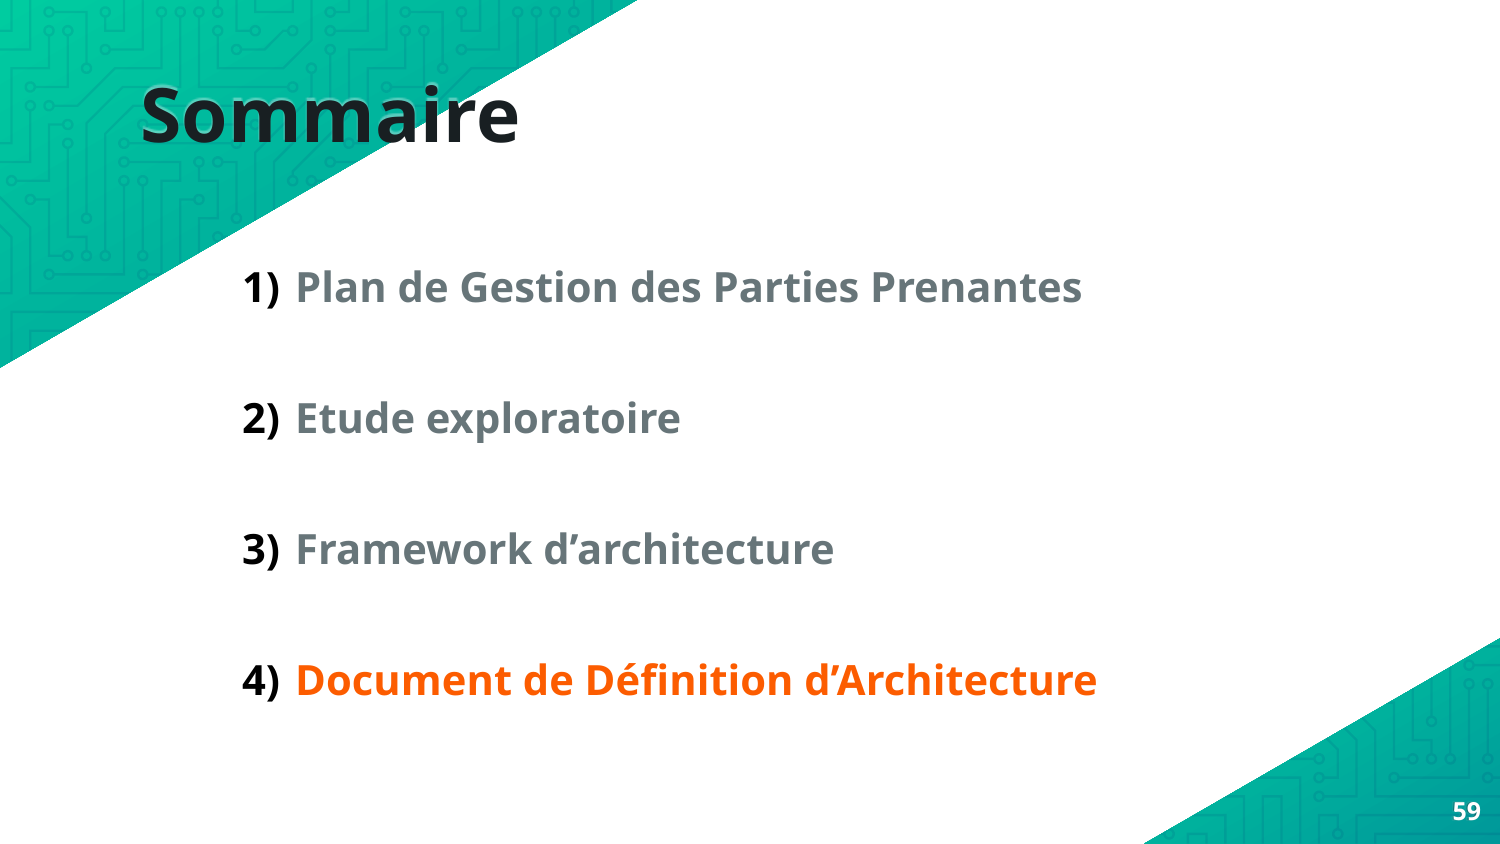

# Sommaire
Plan de Gestion des Parties Prenantes
Etude exploratoire
Framework d’architecture
Document de Définition d’Architecture